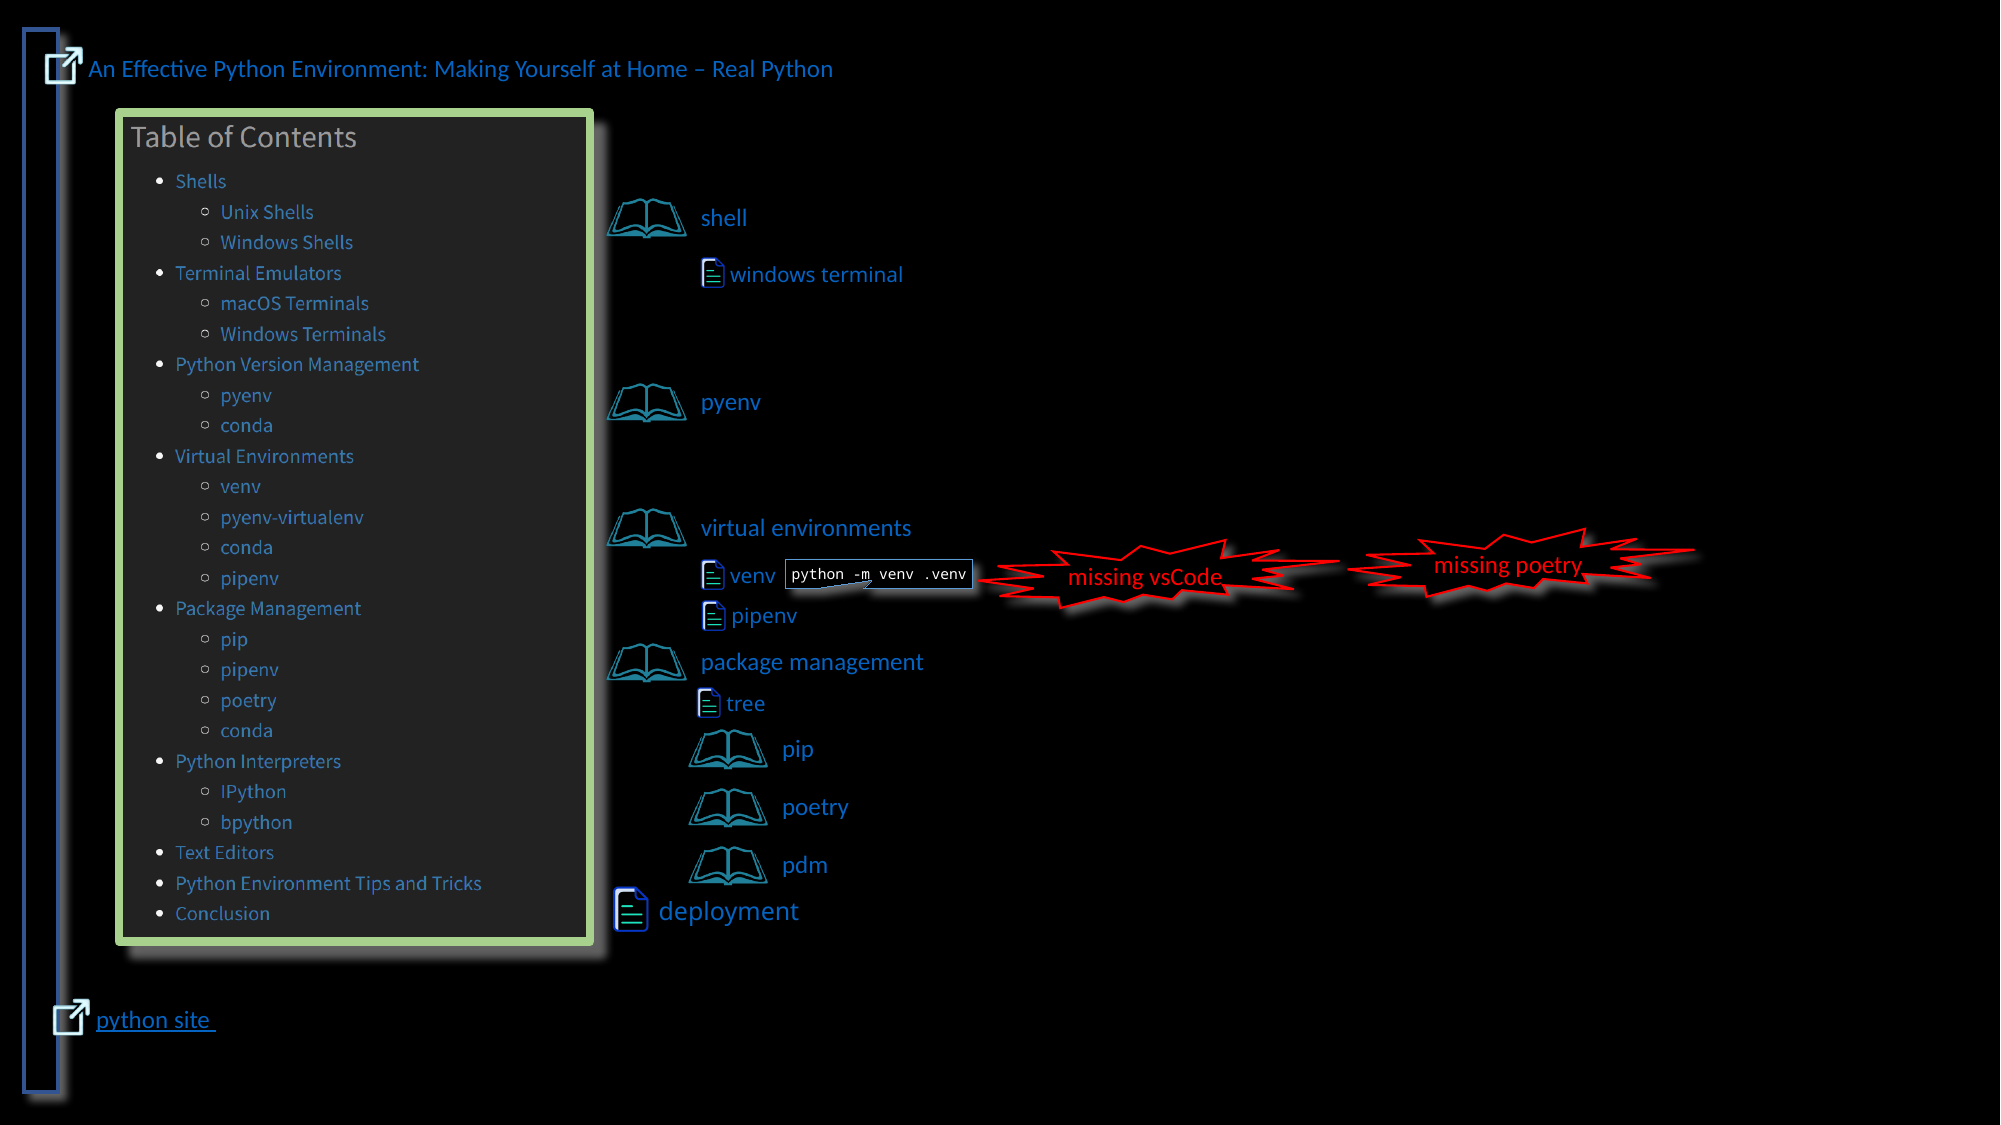

# 4.1 how
An Effective Python Environment: Making Yourself at Home – Real Python
shell
windows terminal
pyenv
virtual environments
missing poetry
missing vsCode
venv
python -m venv .venv
pipenv
package management
tree
pip
poetry
pdm
deployment
python site